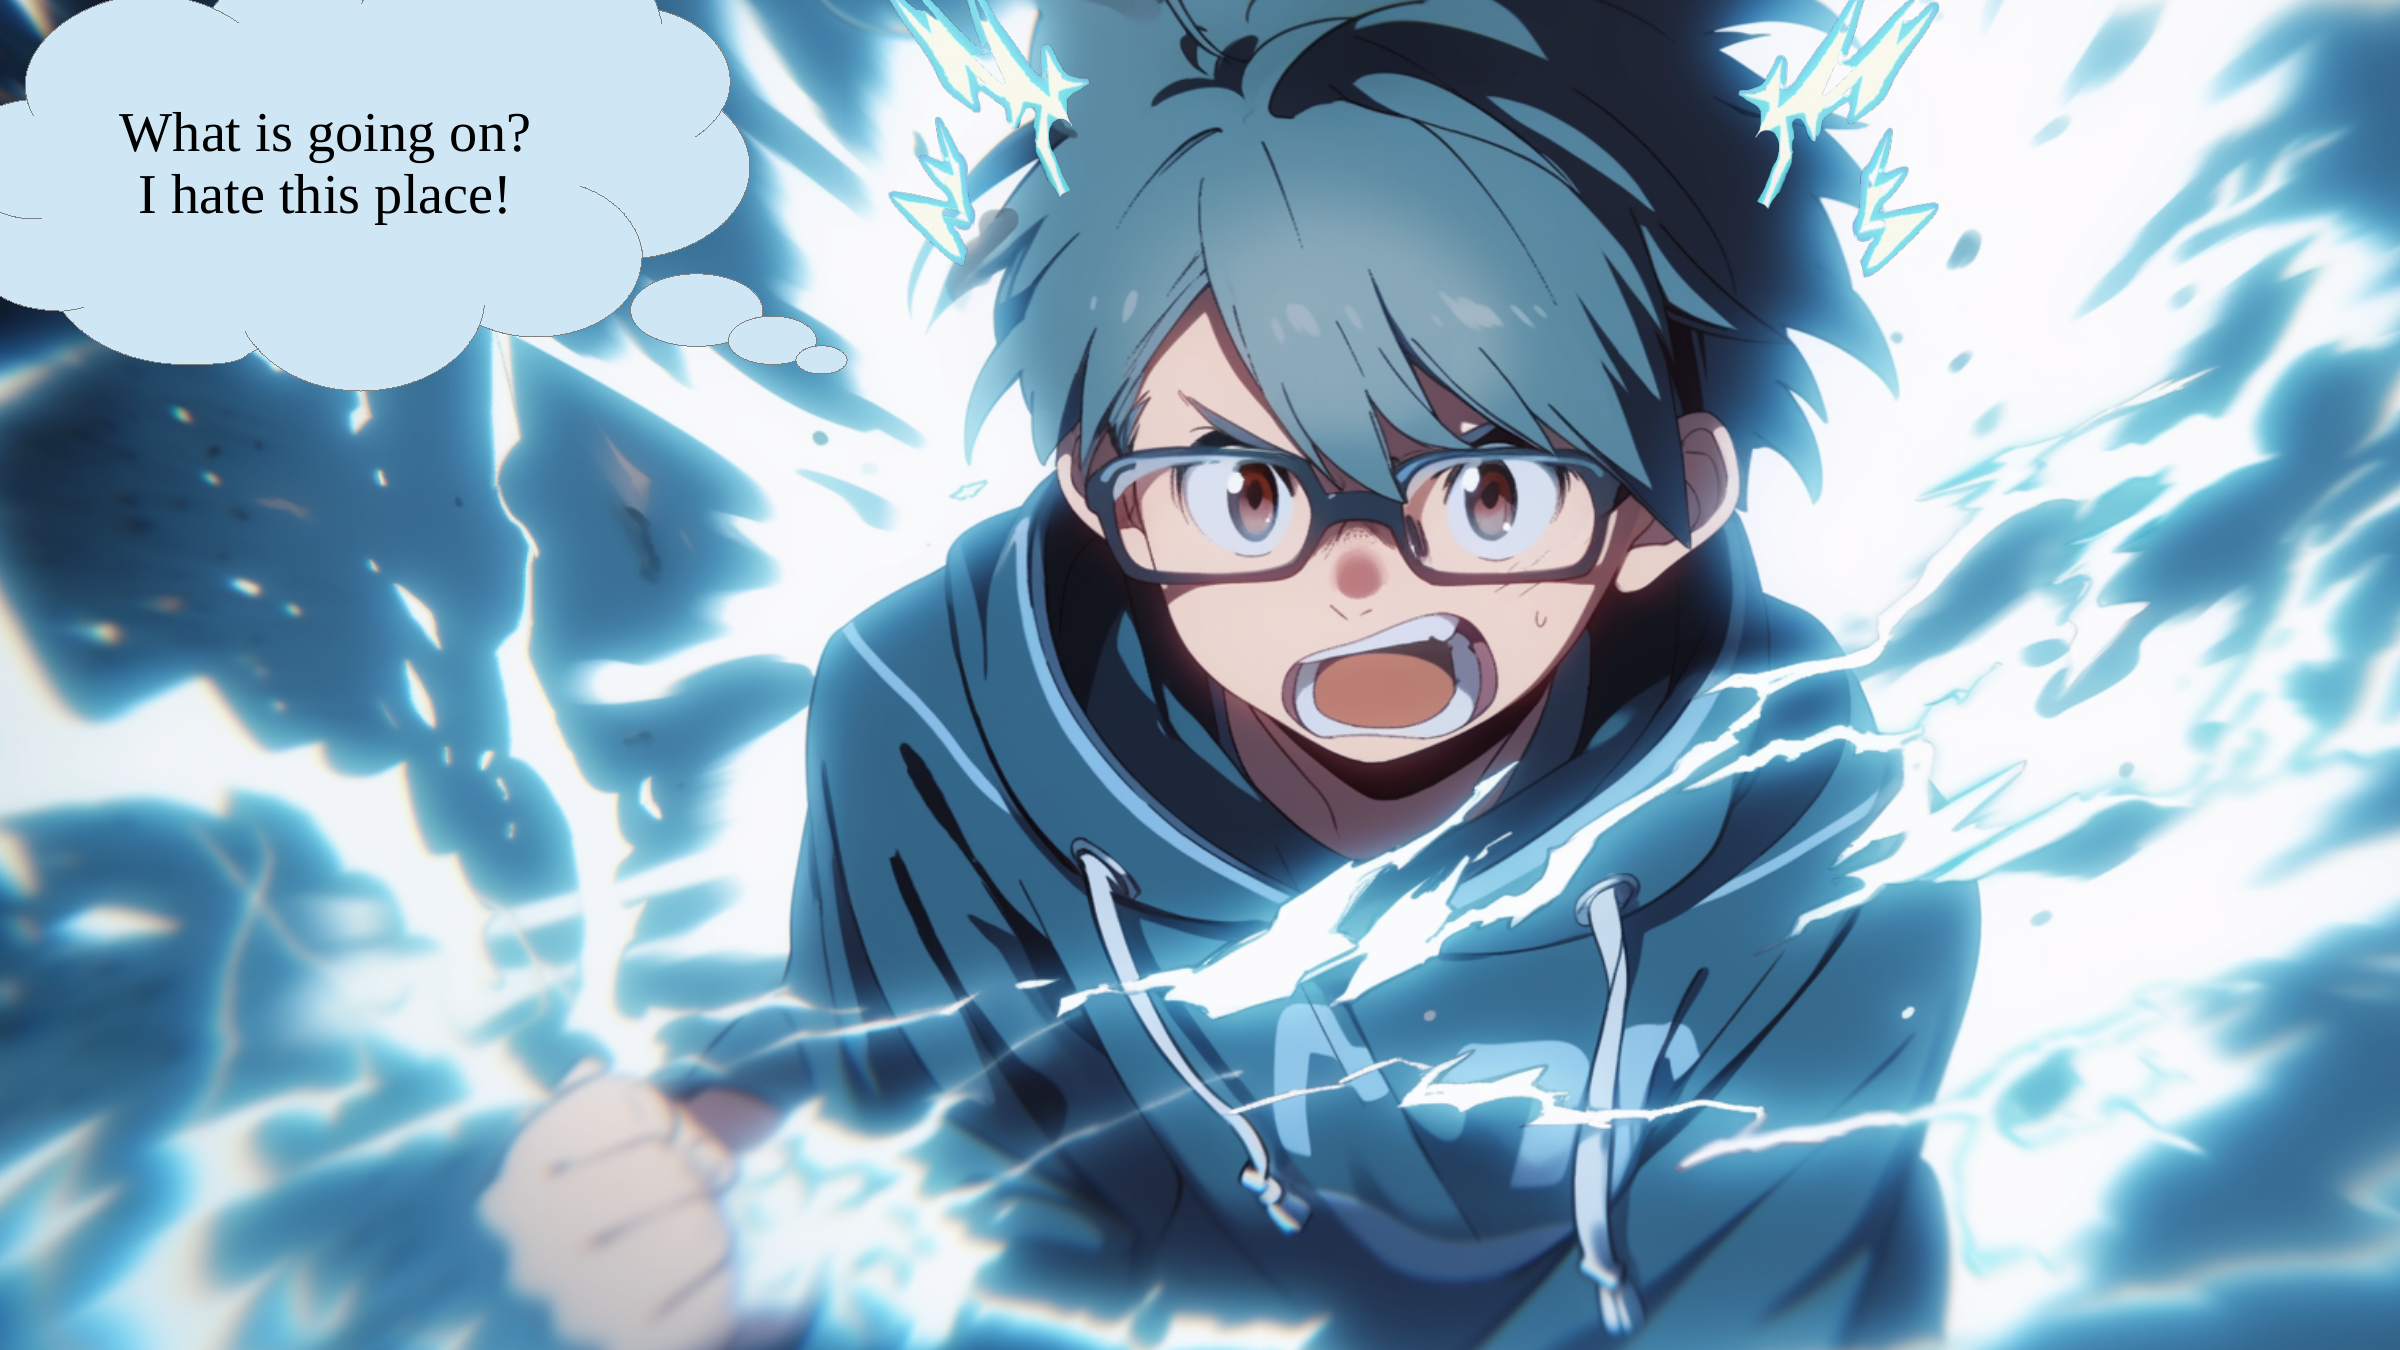

What is going on?
I hate this place!